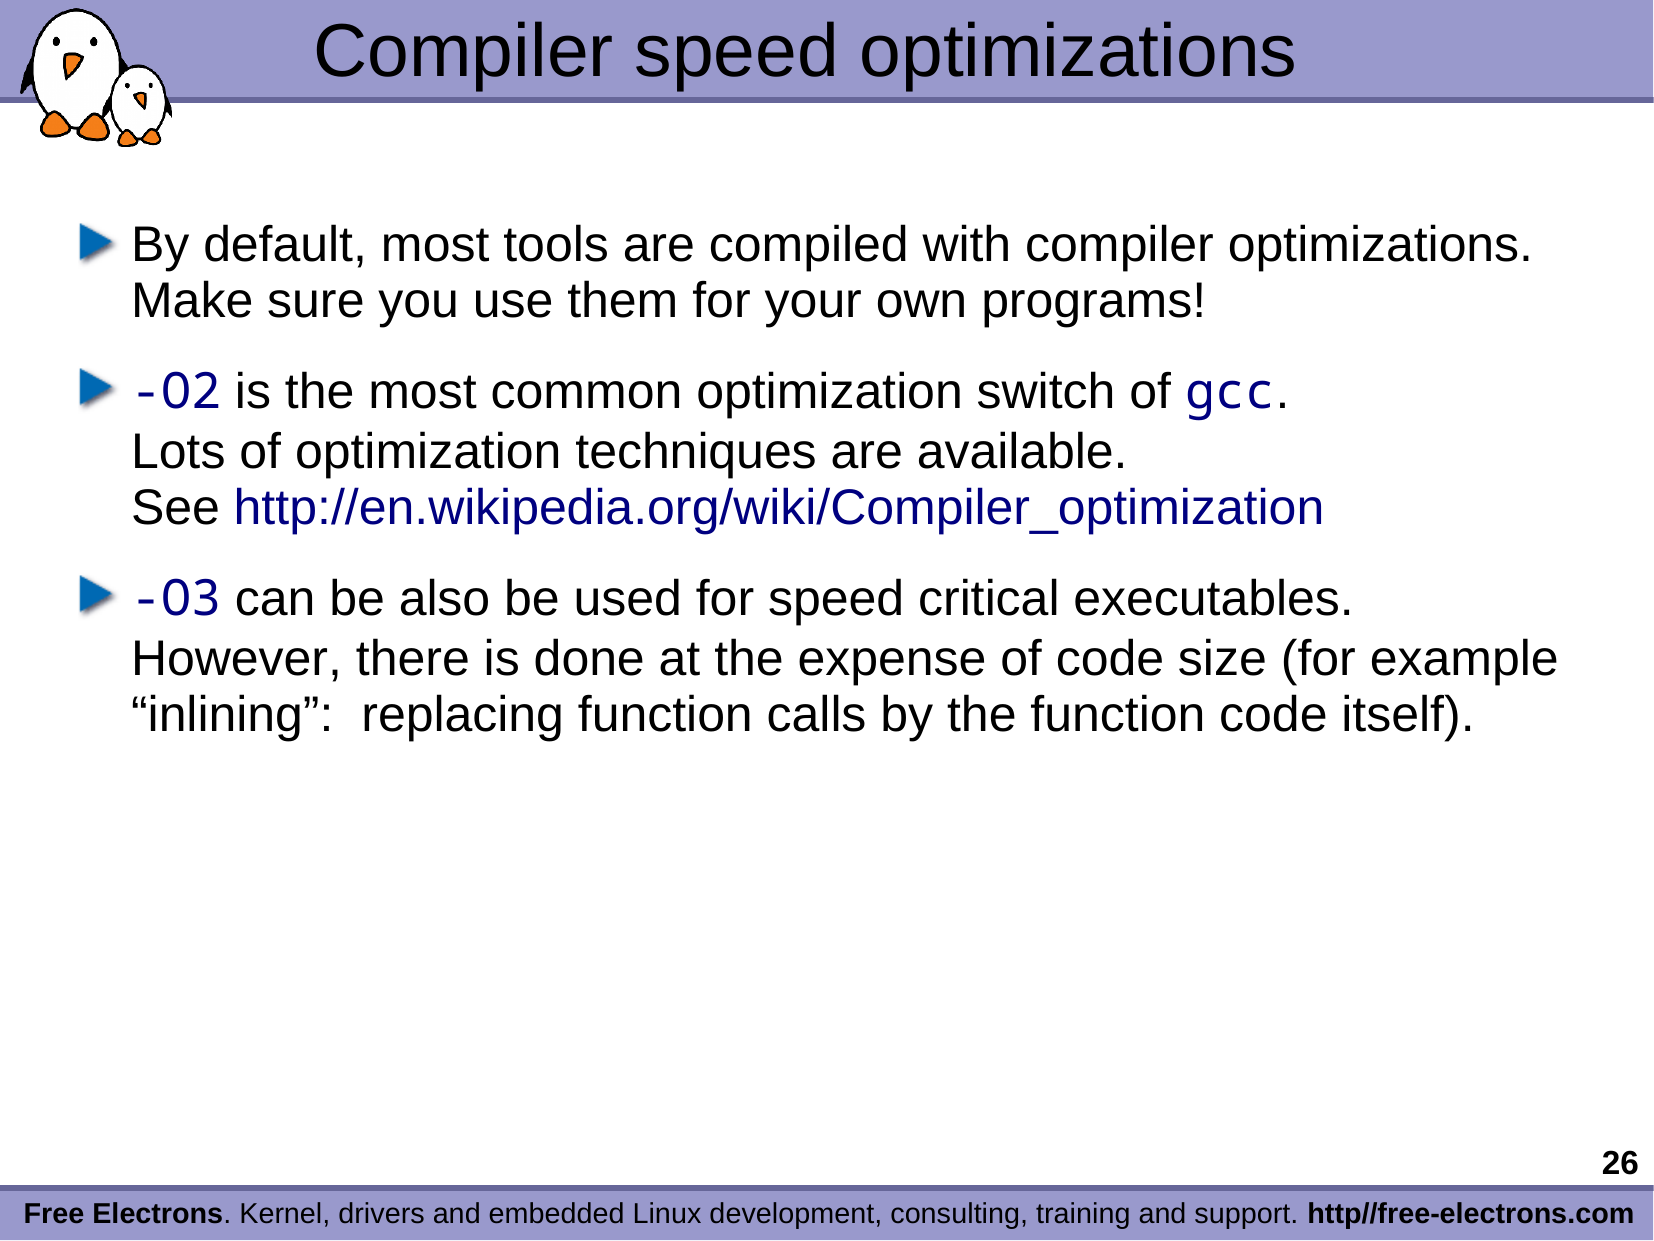

# Compiler speed optimizations
By default, most tools are compiled with compiler optimizations.
Make sure you use them for your own programs!
-O2 is the most common optimization switch of gcc.
Lots of optimization techniques are available.
See http://en.wikipedia.org/wiki/Compiler_optimization
-O3 can be also be used for speed critical executables.
However, there is done at the expense of code size (for example “inlining”: replacing function calls by the function code itself).